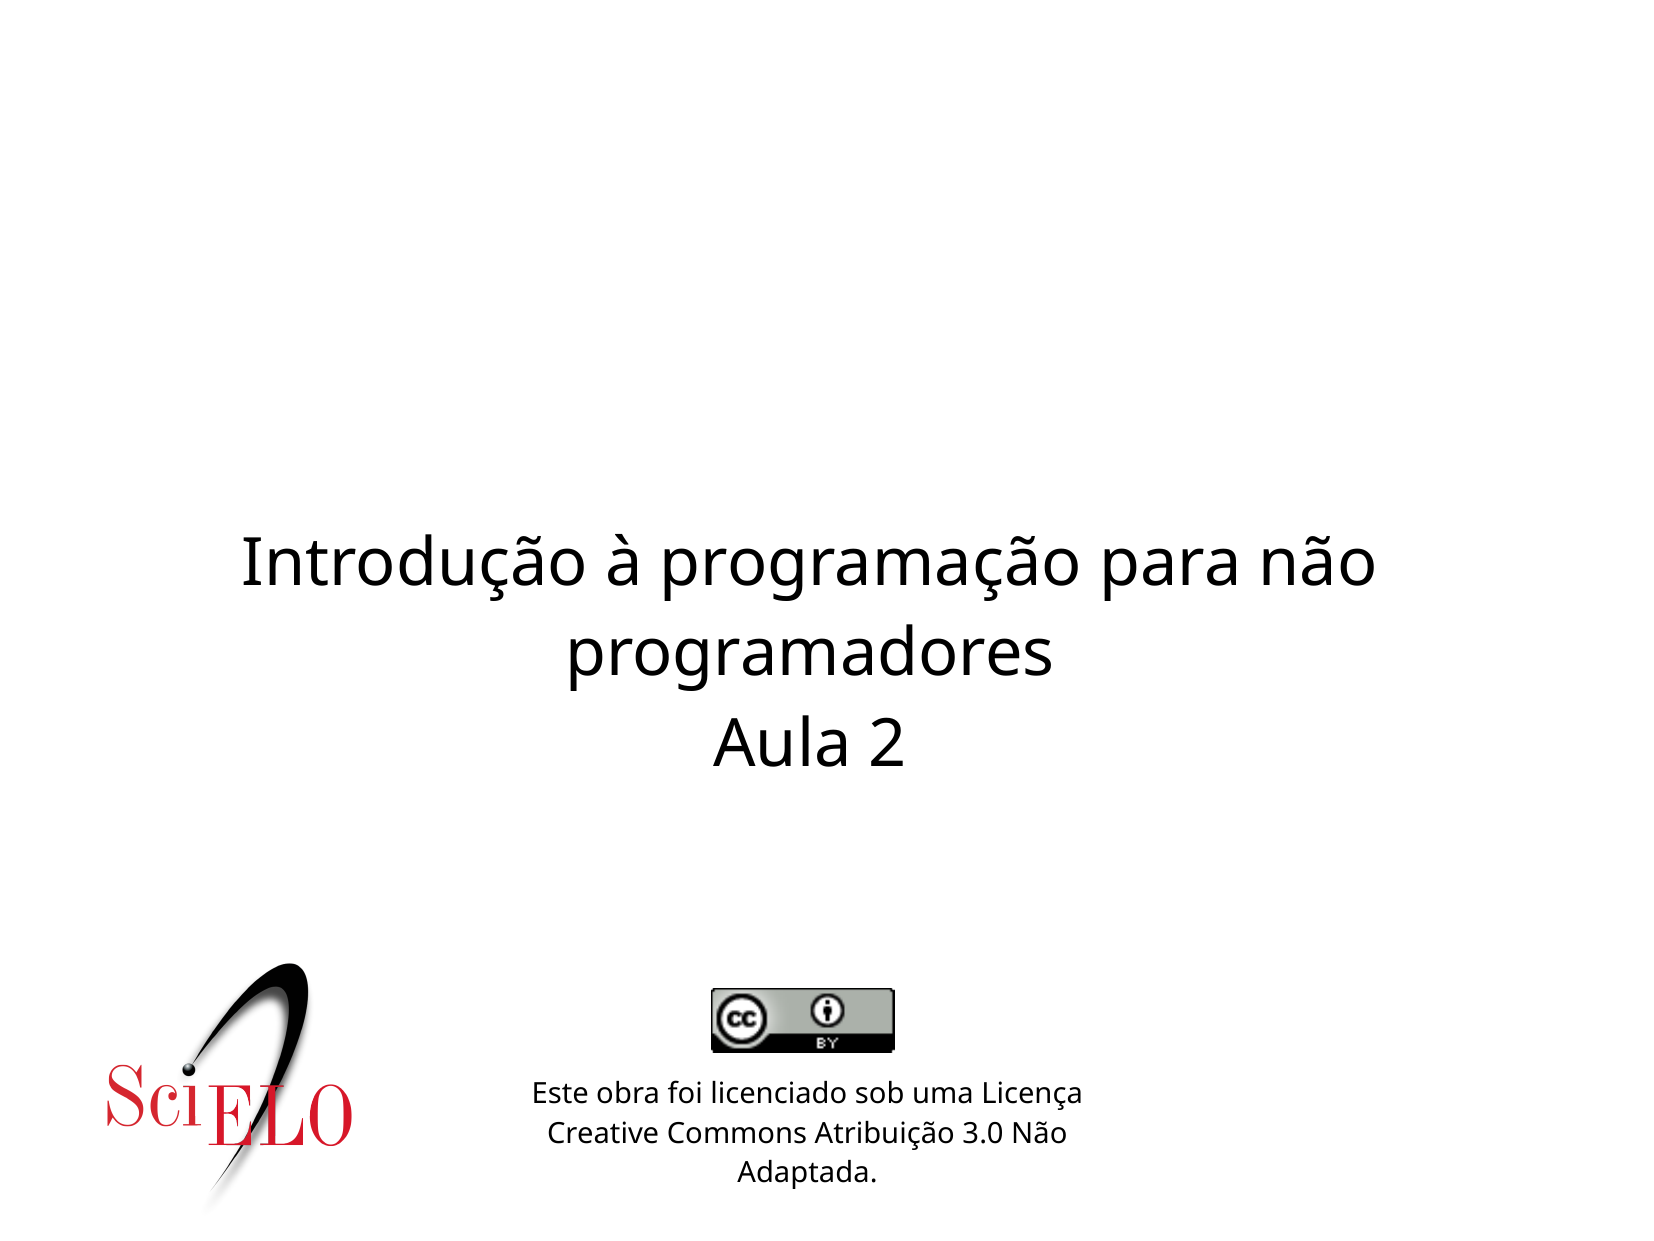

#
Introdução à programação para não programadores
Aula 2
Este obra foi licenciado sob uma Licença Creative Commons Atribuição 3.0 Não Adaptada.